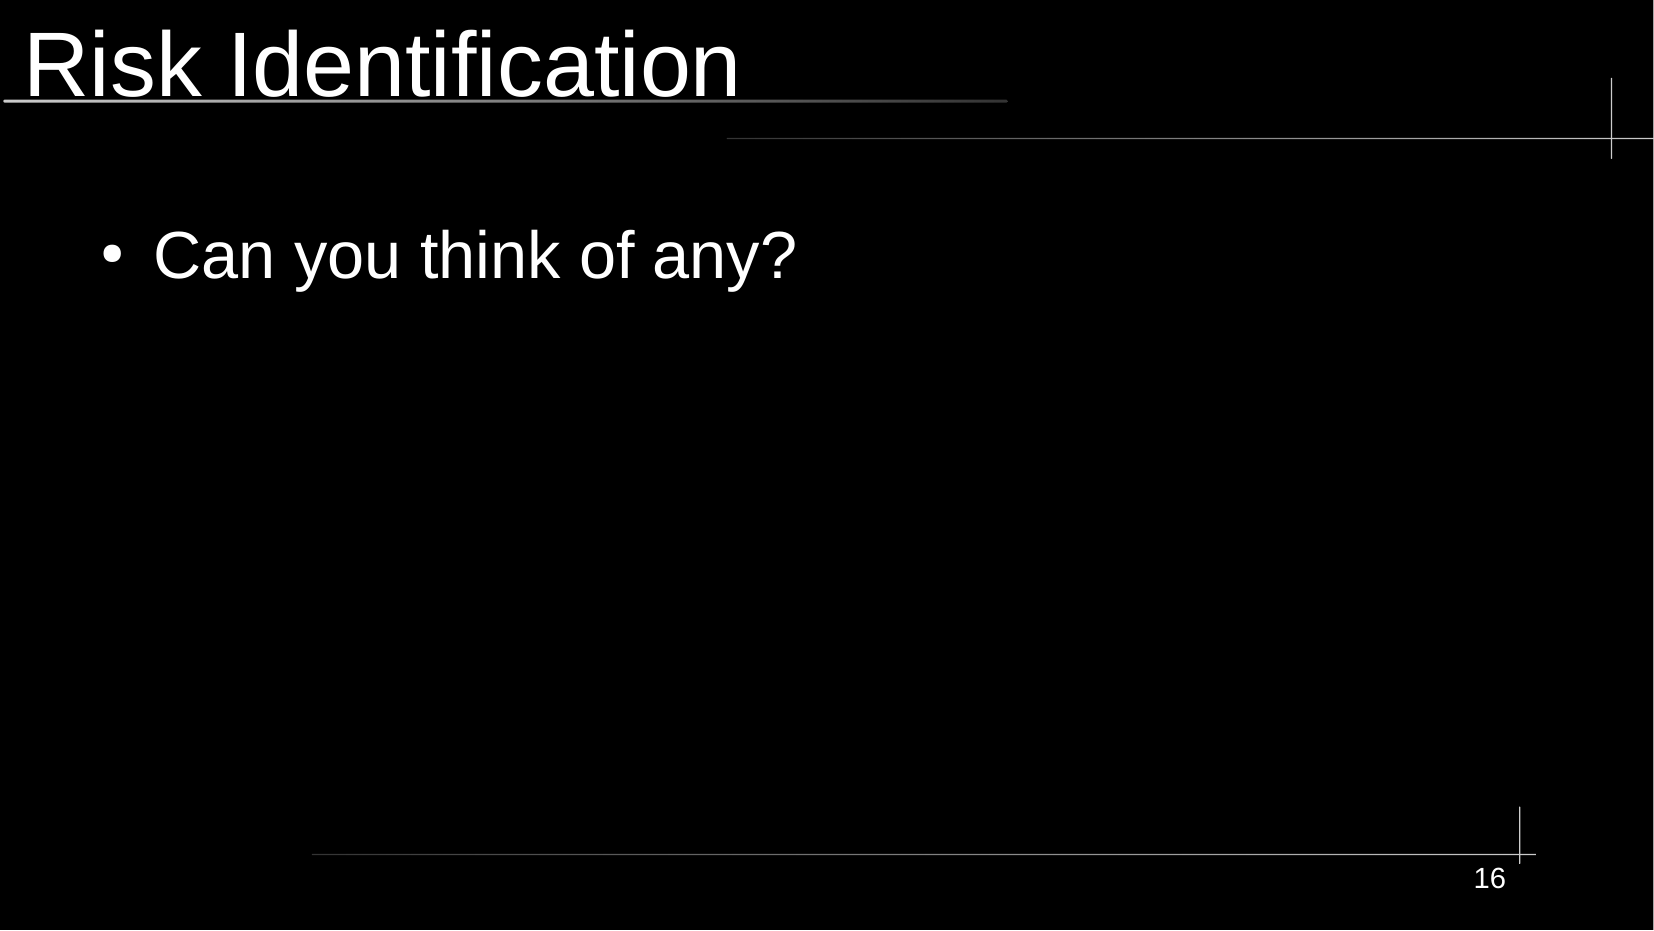

# Risk Identification
Can you think of any?
16